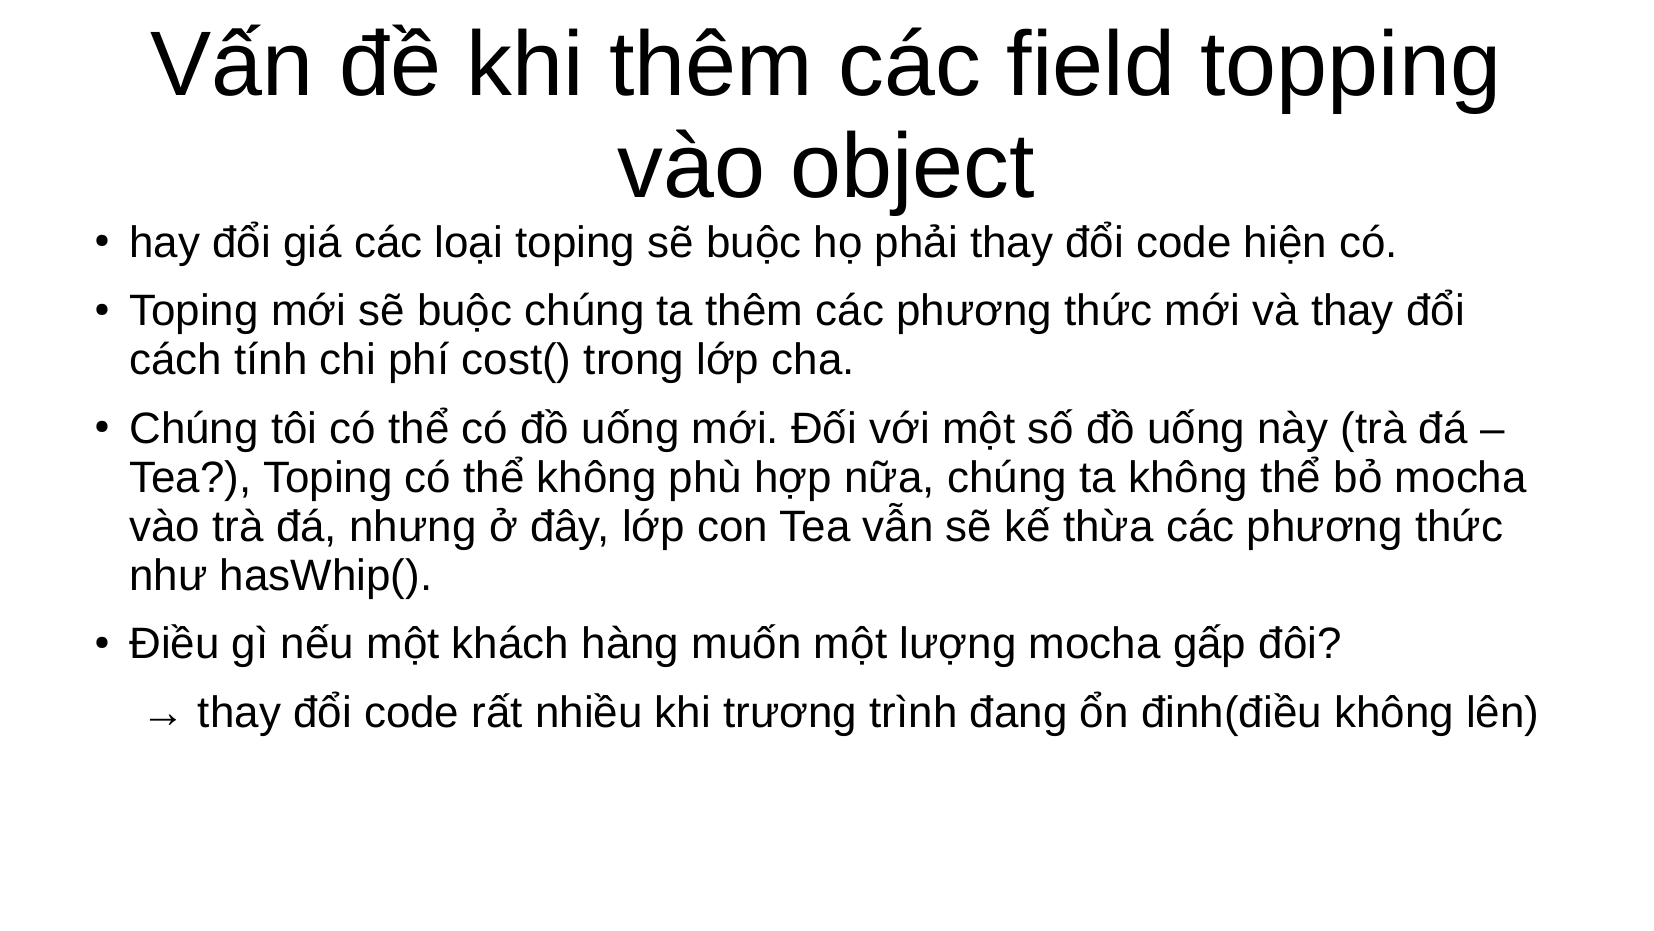

# Vấn đề khi thêm các field topping vào object
hay đổi giá các loại toping sẽ buộc họ phải thay đổi code hiện có.
Toping mới sẽ buộc chúng ta thêm các phương thức mới và thay đổi cách tính chi phí cost() trong lớp cha.
Chúng tôi có thể có đồ uống mới. Đối với một số đồ uống này (trà đá – Tea?), Toping có thể không phù hợp nữa, chúng ta không thể bỏ mocha vào trà đá, nhưng ở đây, lớp con Tea vẫn sẽ kế thừa các phương thức như hasWhip().
Điều gì nếu một khách hàng muốn một lượng mocha gấp đôi?
 → thay đổi code rất nhiều khi trương trình đang ổn đinh(điều không lên)